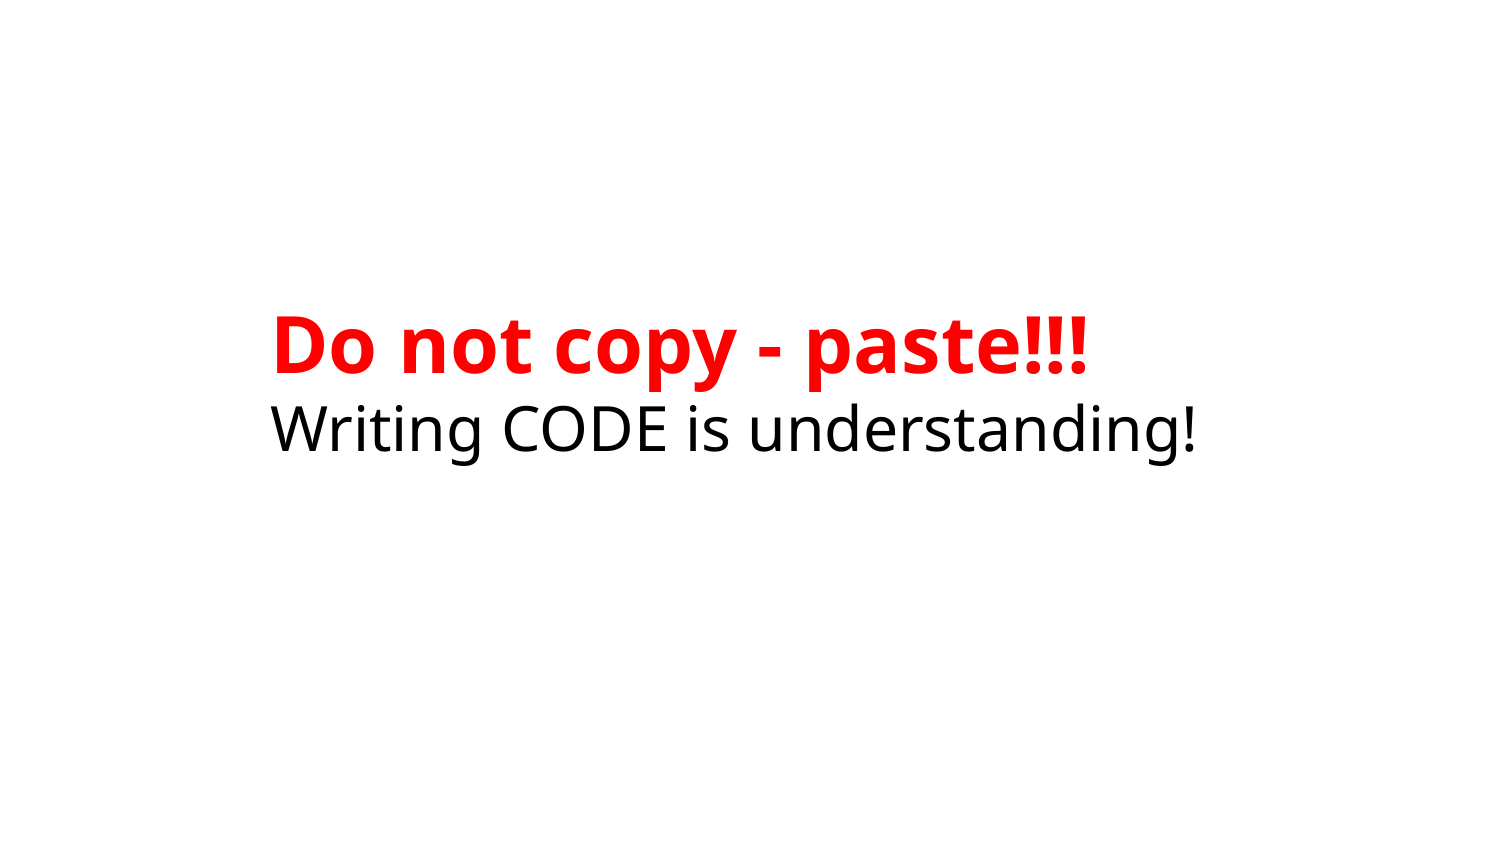

# Do not copy - paste!!! Writing CODE is understanding!